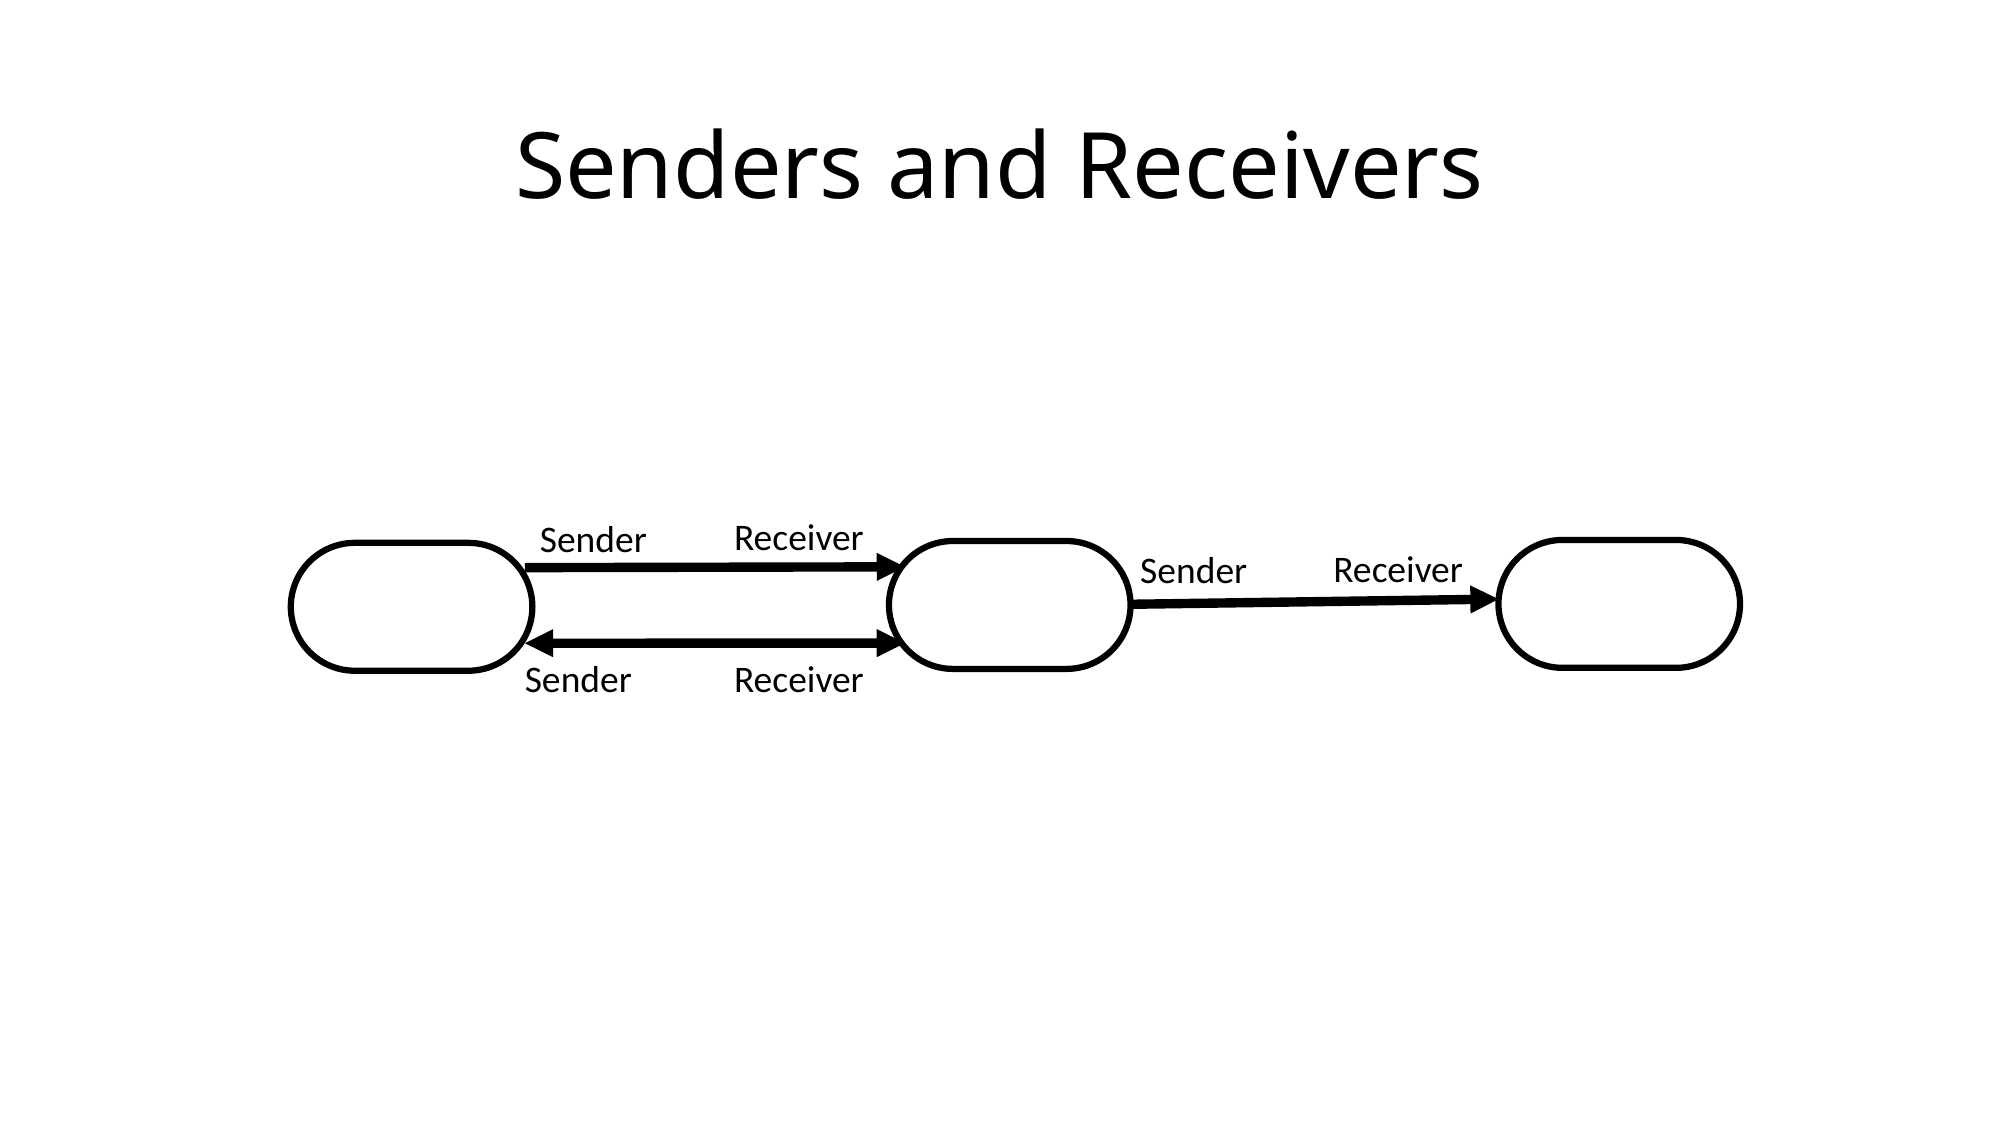

# Senders and Receivers
Receiver
Sender
Receiver
Sender
Sender
Receiver